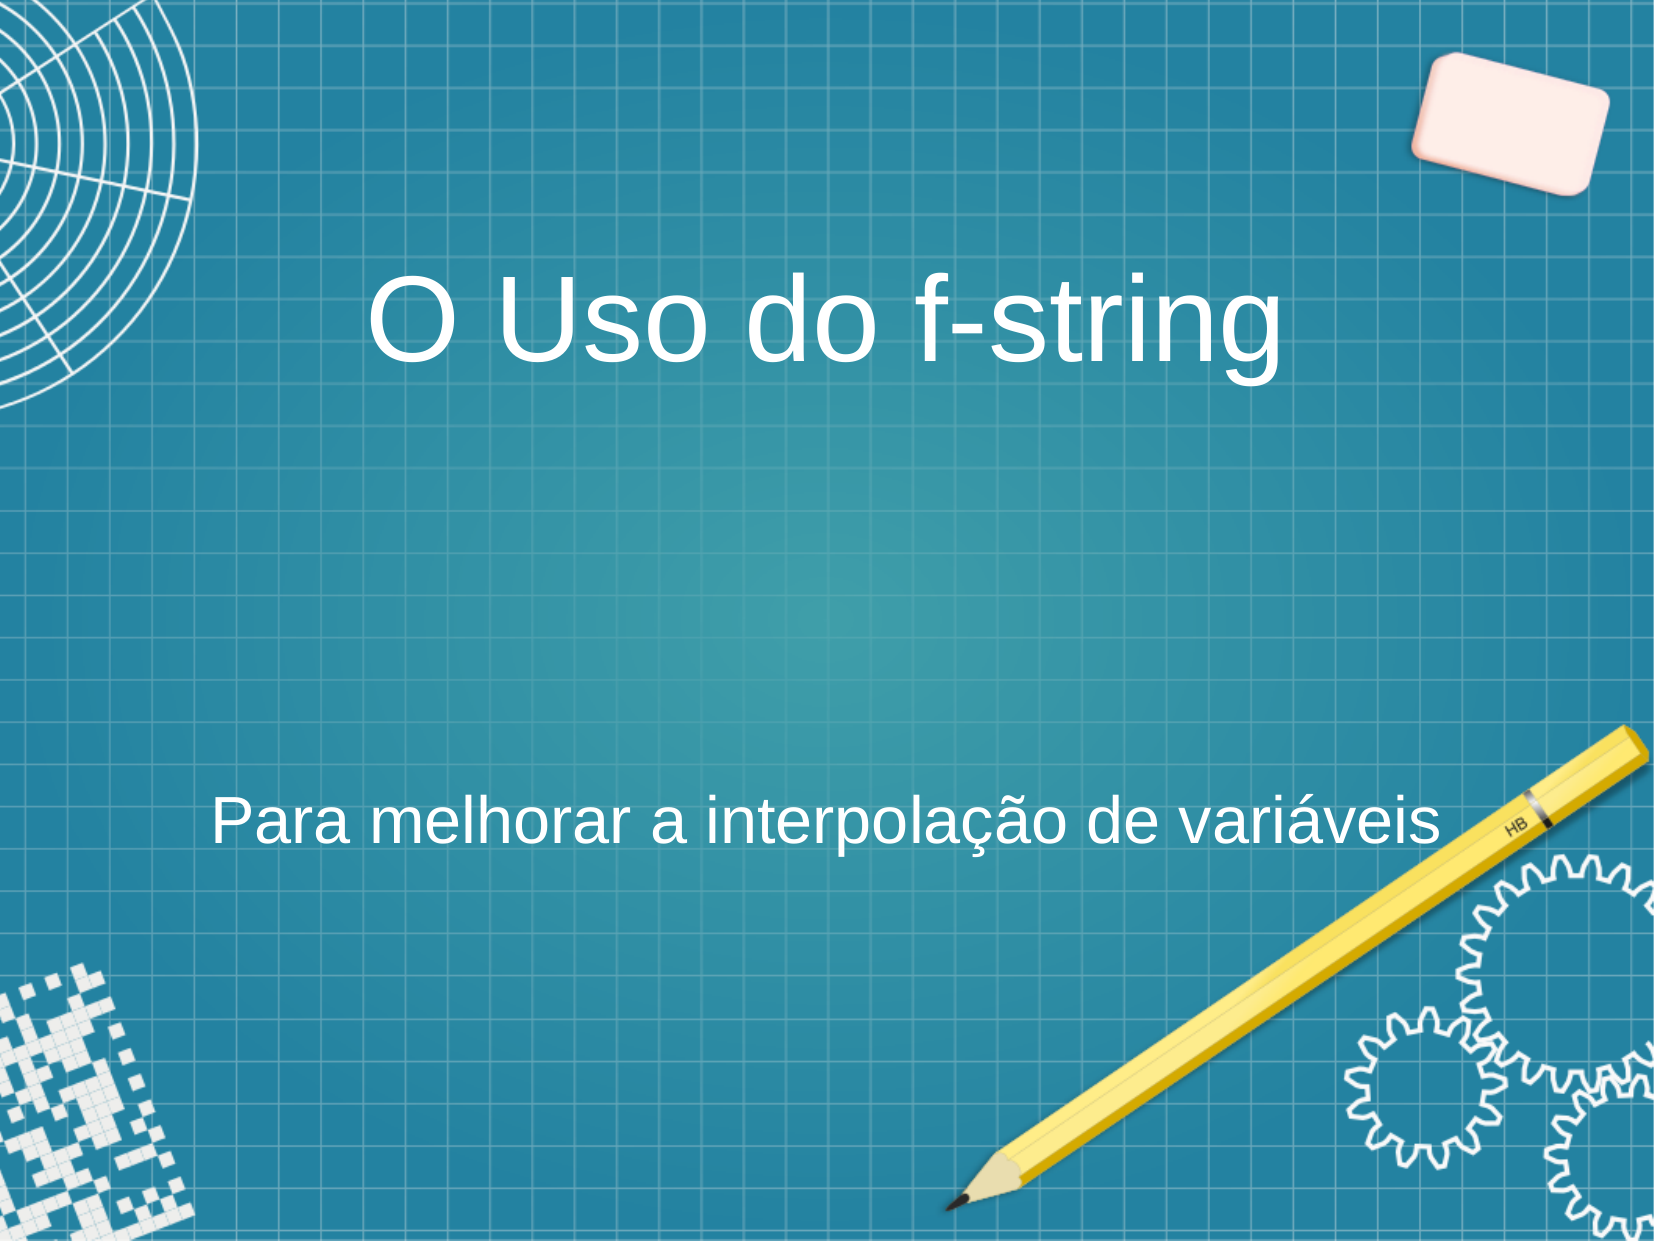

# O Uso do f-string
Para melhorar a interpolação de variáveis